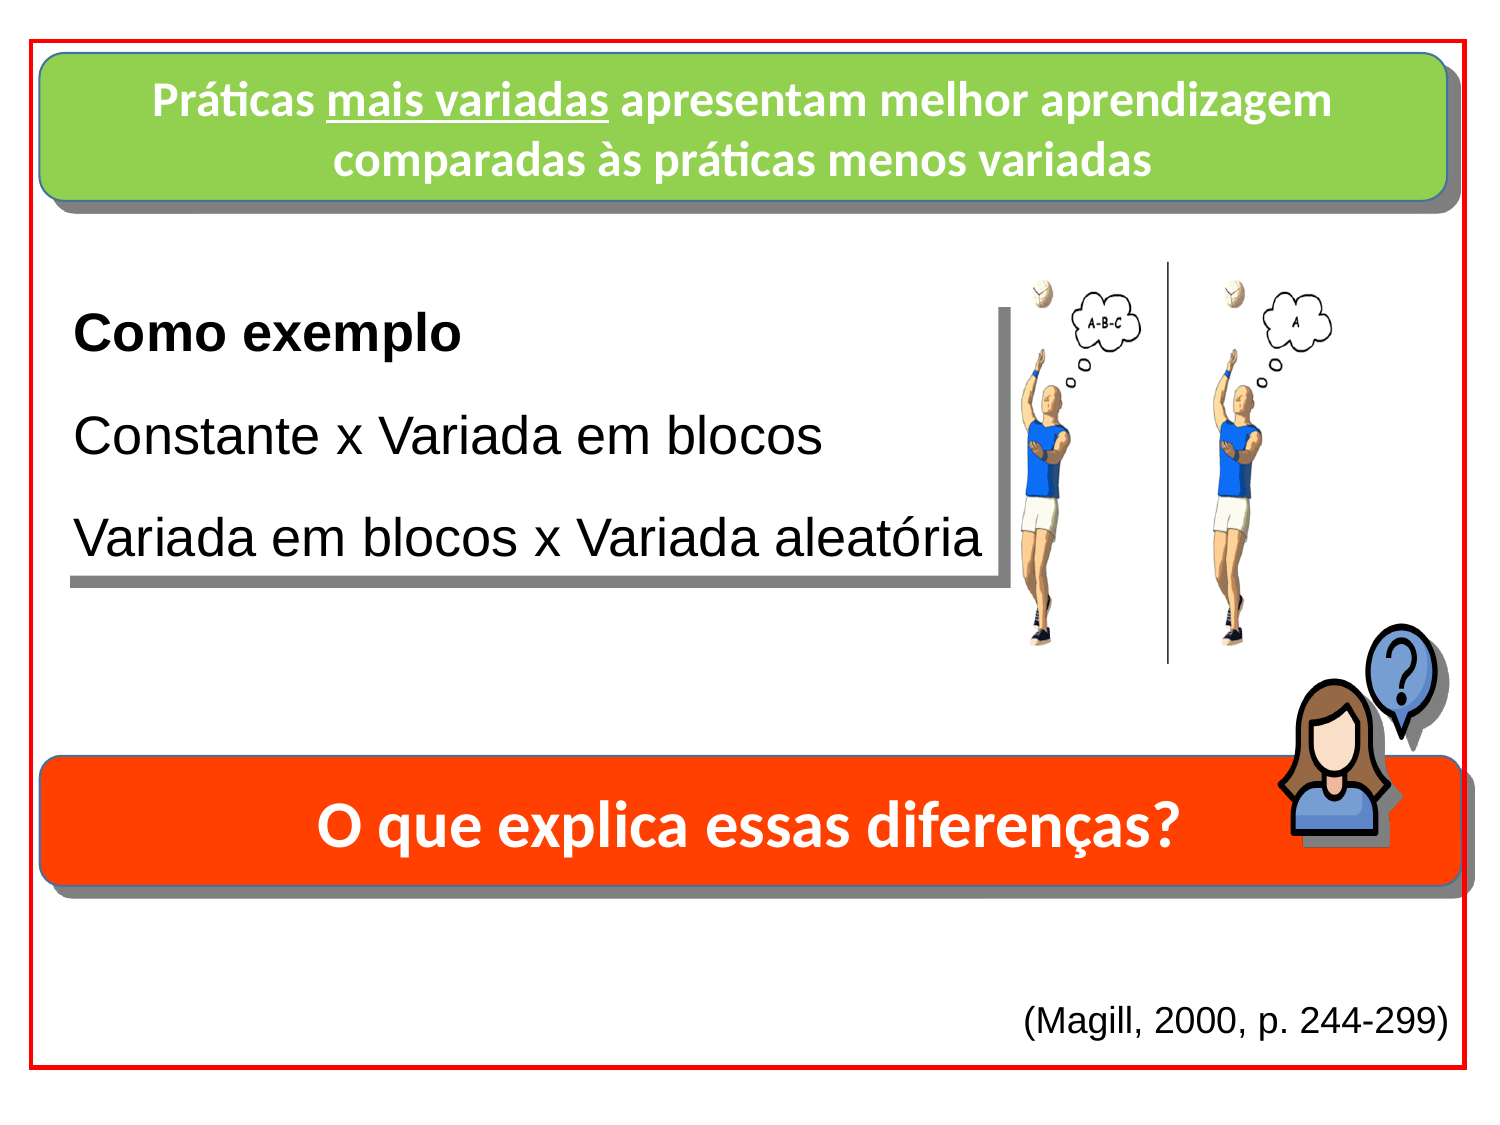

Práticas mais variadas apresentam melhor aprendizagem comparadas às práticas menos variadas
Como exemplo
Constante x Variada em blocos
Variada em blocos x Variada aleatória
O que explica essas diferenças?
(Magill, 2000, p. 244-299)